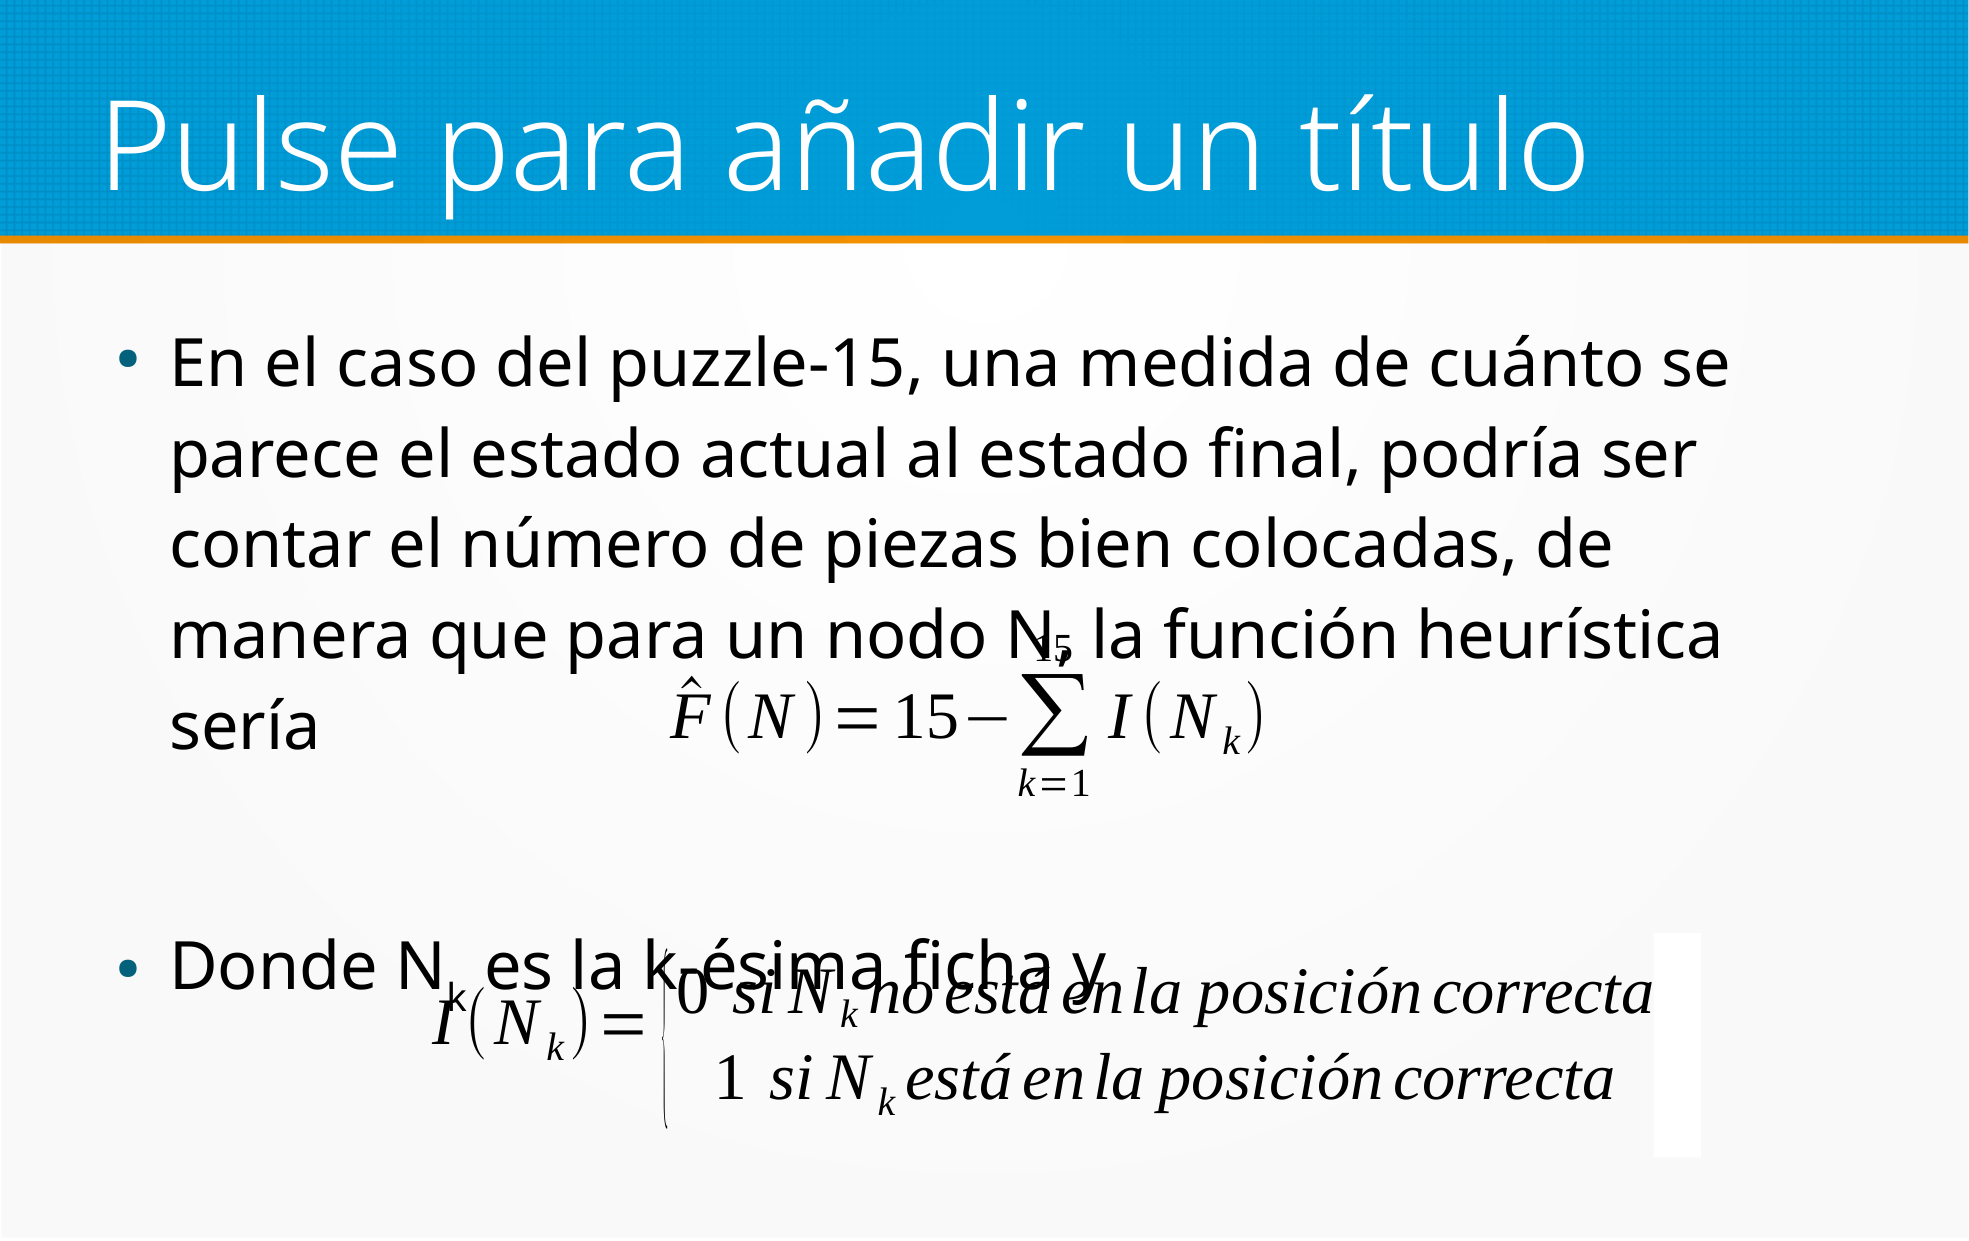

# Pulse para añadir un título
En el caso del puzzle-15, una medida de cuánto se parece el estado actual al estado final, podría ser contar el número de piezas bien colocadas, de manera que para un nodo N, la función heurística sería
Donde Nk es la k-ésima ficha y